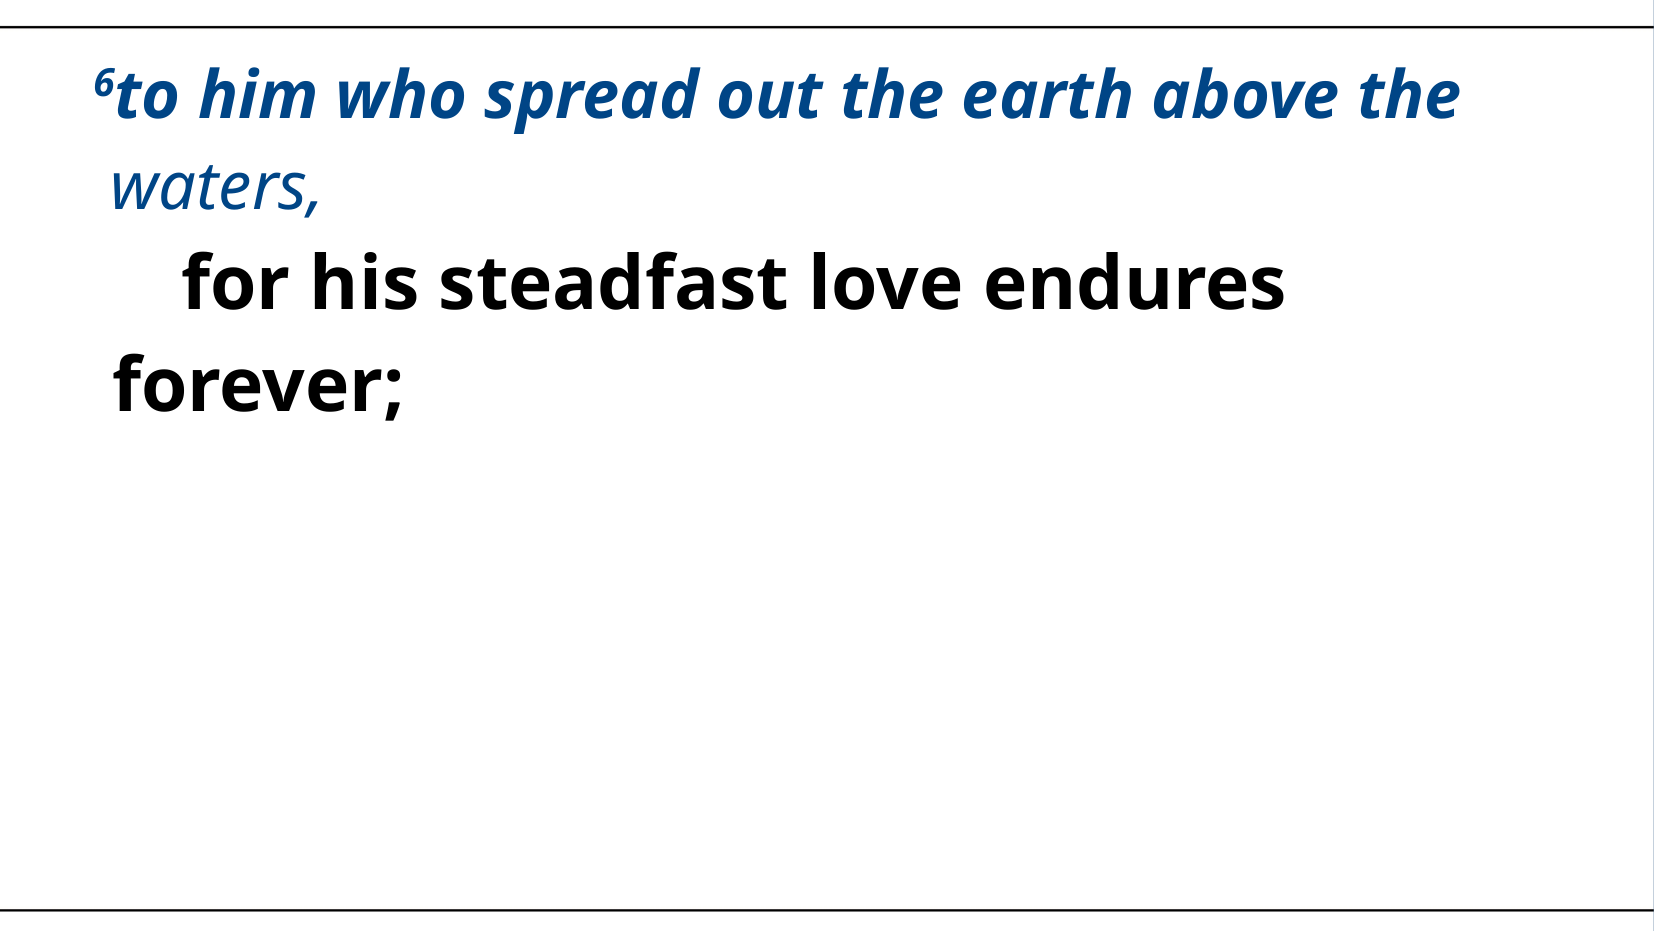

6to him who spread out the earth above the
 waters,
 for his steadfast love endures forever;